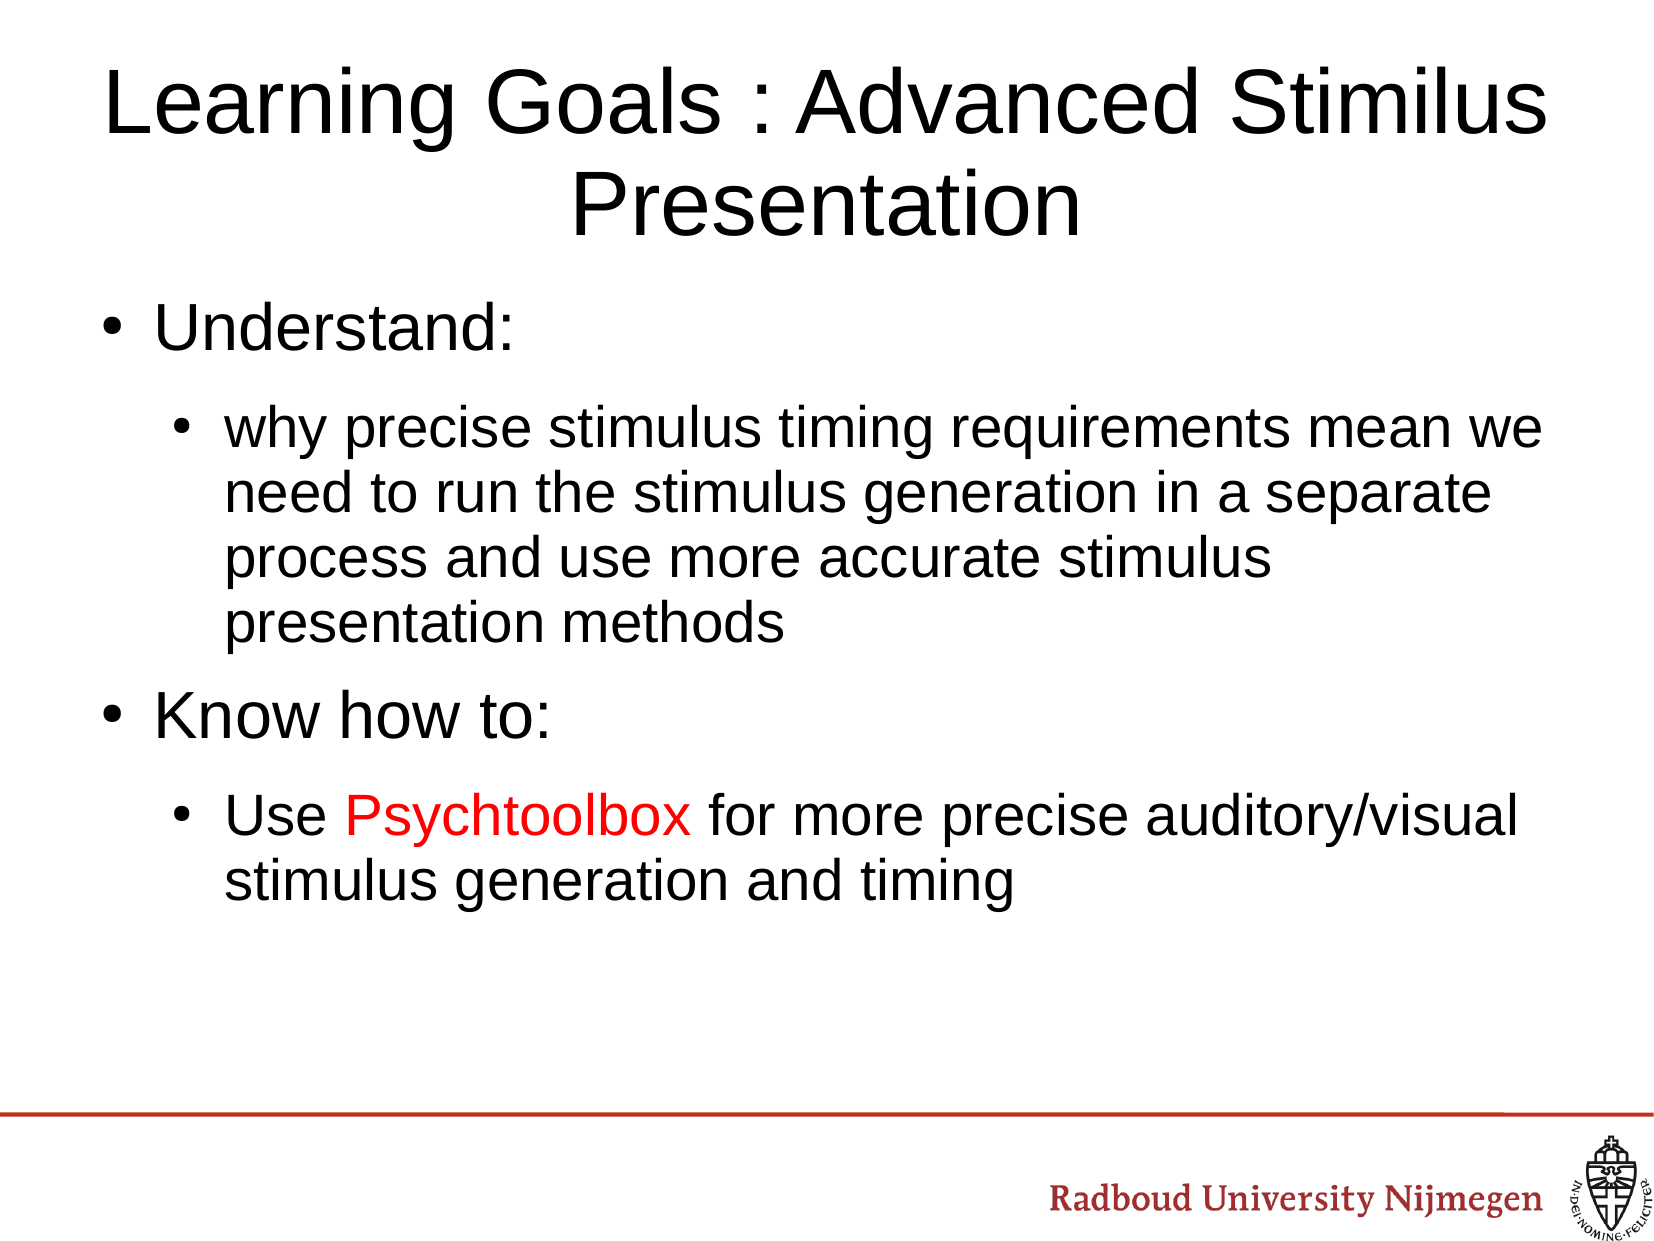

# Learning Goals : Advanced Stimilus Presentation
Understand:
why precise stimulus timing requirements mean we need to run the stimulus generation in a separate process and use more accurate stimulus presentation methods
Know how to:
Use Psychtoolbox for more precise auditory/visual stimulus generation and timing